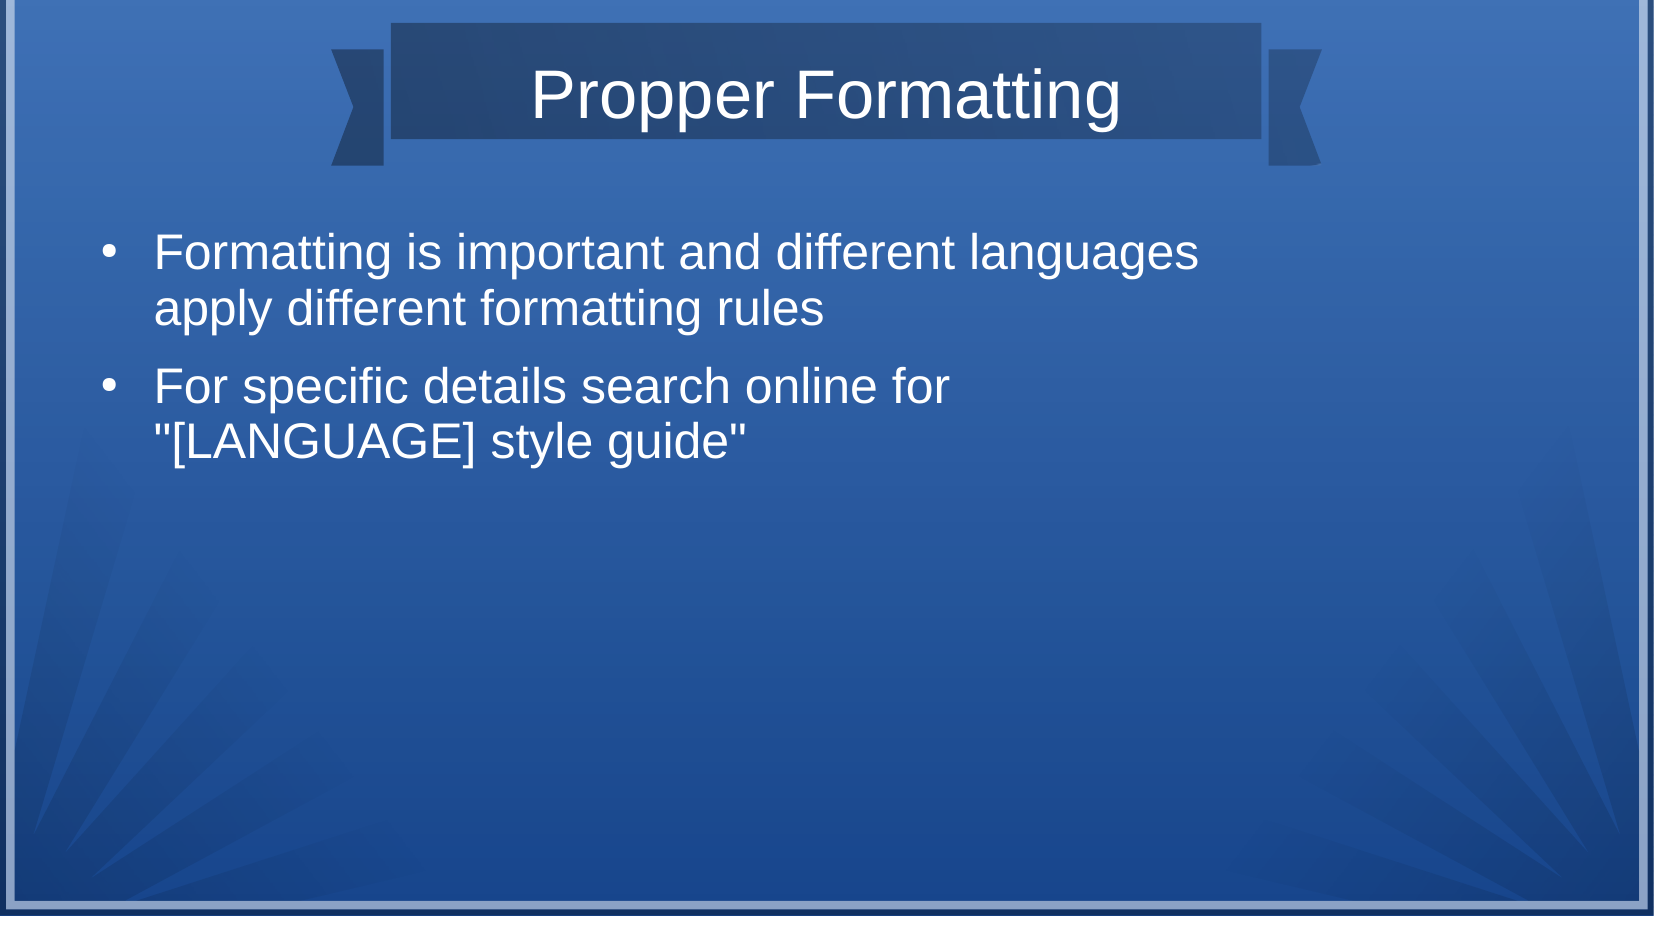

# Propper Formatting
Formatting is important and different languages
apply different formatting rules
For specific details search online for
"[LANGUAGE] style guide"